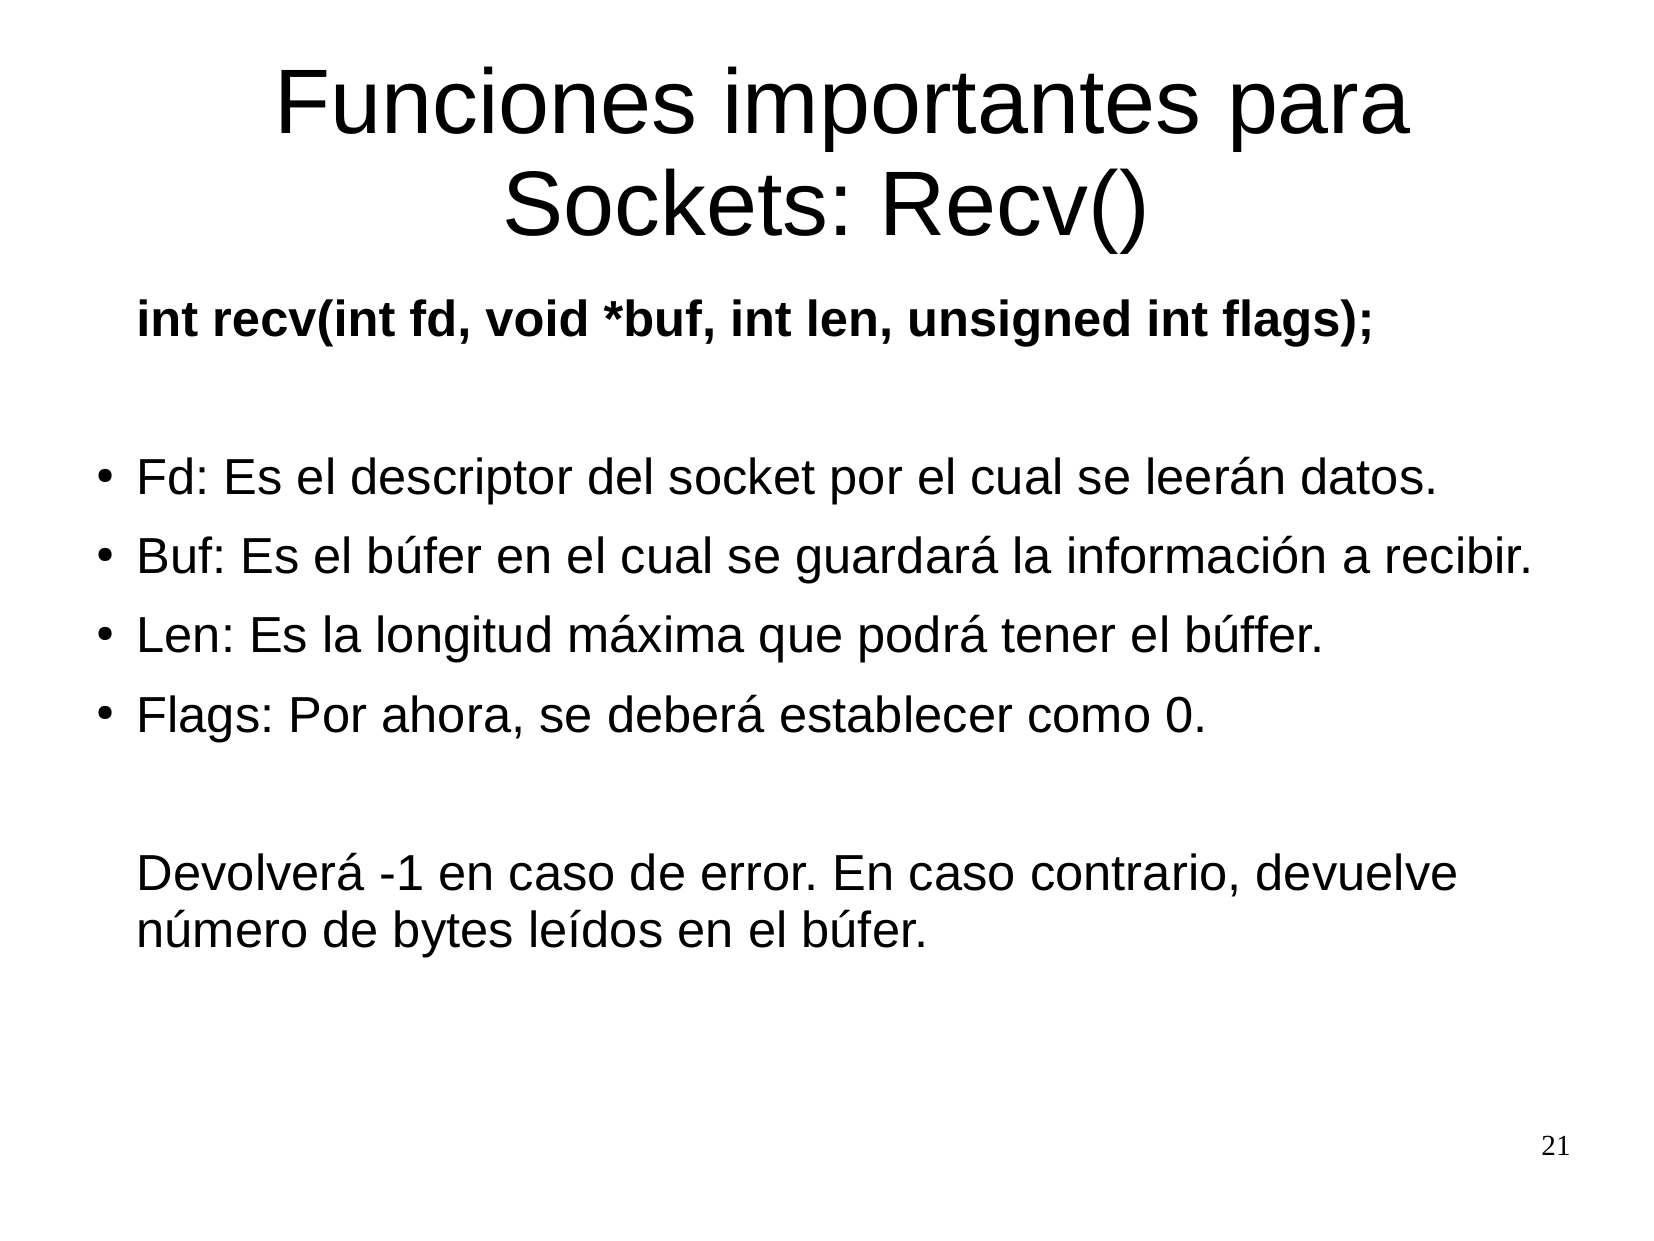

# Funciones importantes para Sockets: Recv()
int recv(int fd, void *buf, int len, unsigned int flags);
Fd: Es el descriptor del socket por el cual se leerán datos.
Buf: Es el búfer en el cual se guardará la información a recibir.
Len: Es la longitud máxima que podrá tener el búffer.
Flags: Por ahora, se deberá establecer como 0.
Devolverá -1 en caso de error. En caso contrario, devuelve número de bytes leídos en el búfer.
21